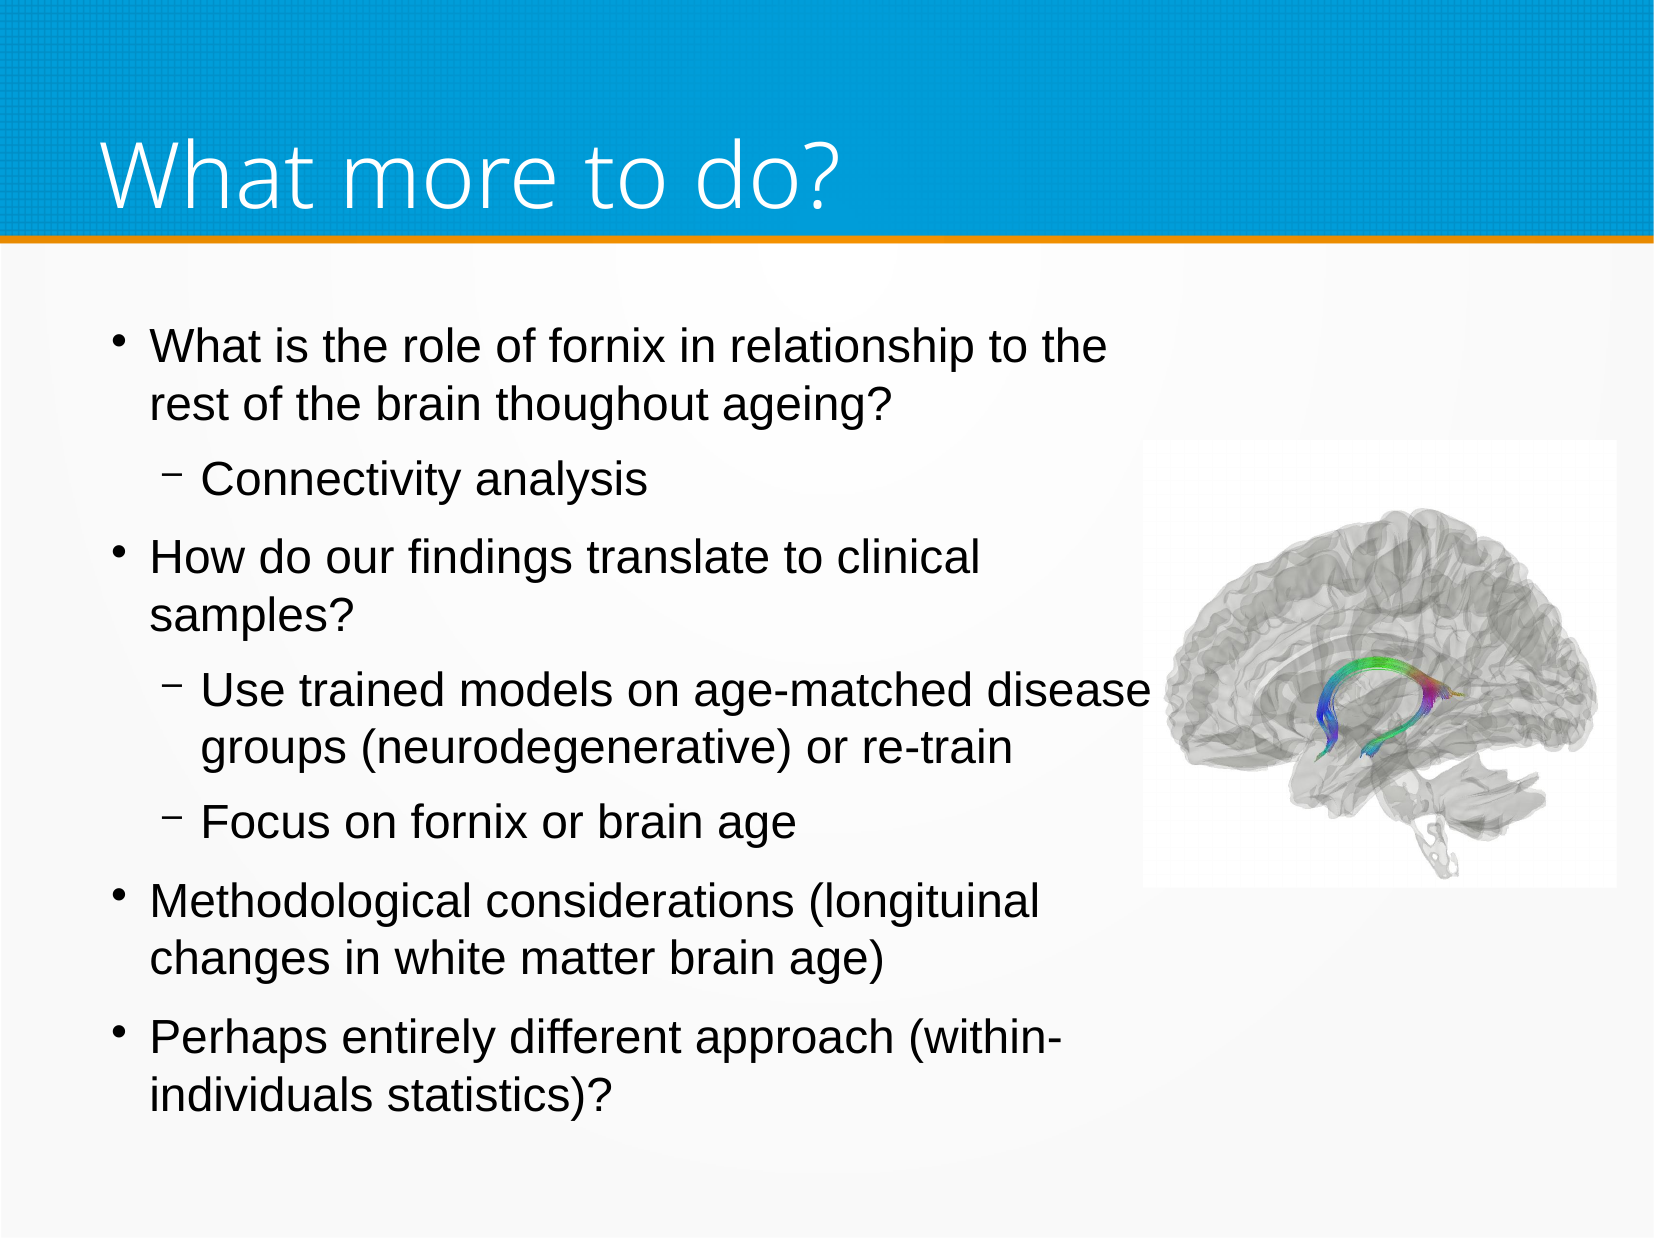

# What more to do?
What is the role of fornix in relationship to the rest of the brain thoughout ageing?
Connectivity analysis
How do our findings translate to clinical samples?
Use trained models on age-matched disease groups (neurodegenerative) or re-train
Focus on fornix or brain age
Methodological considerations (longituinal changes in white matter brain age)
Perhaps entirely different approach (within-individuals statistics)?